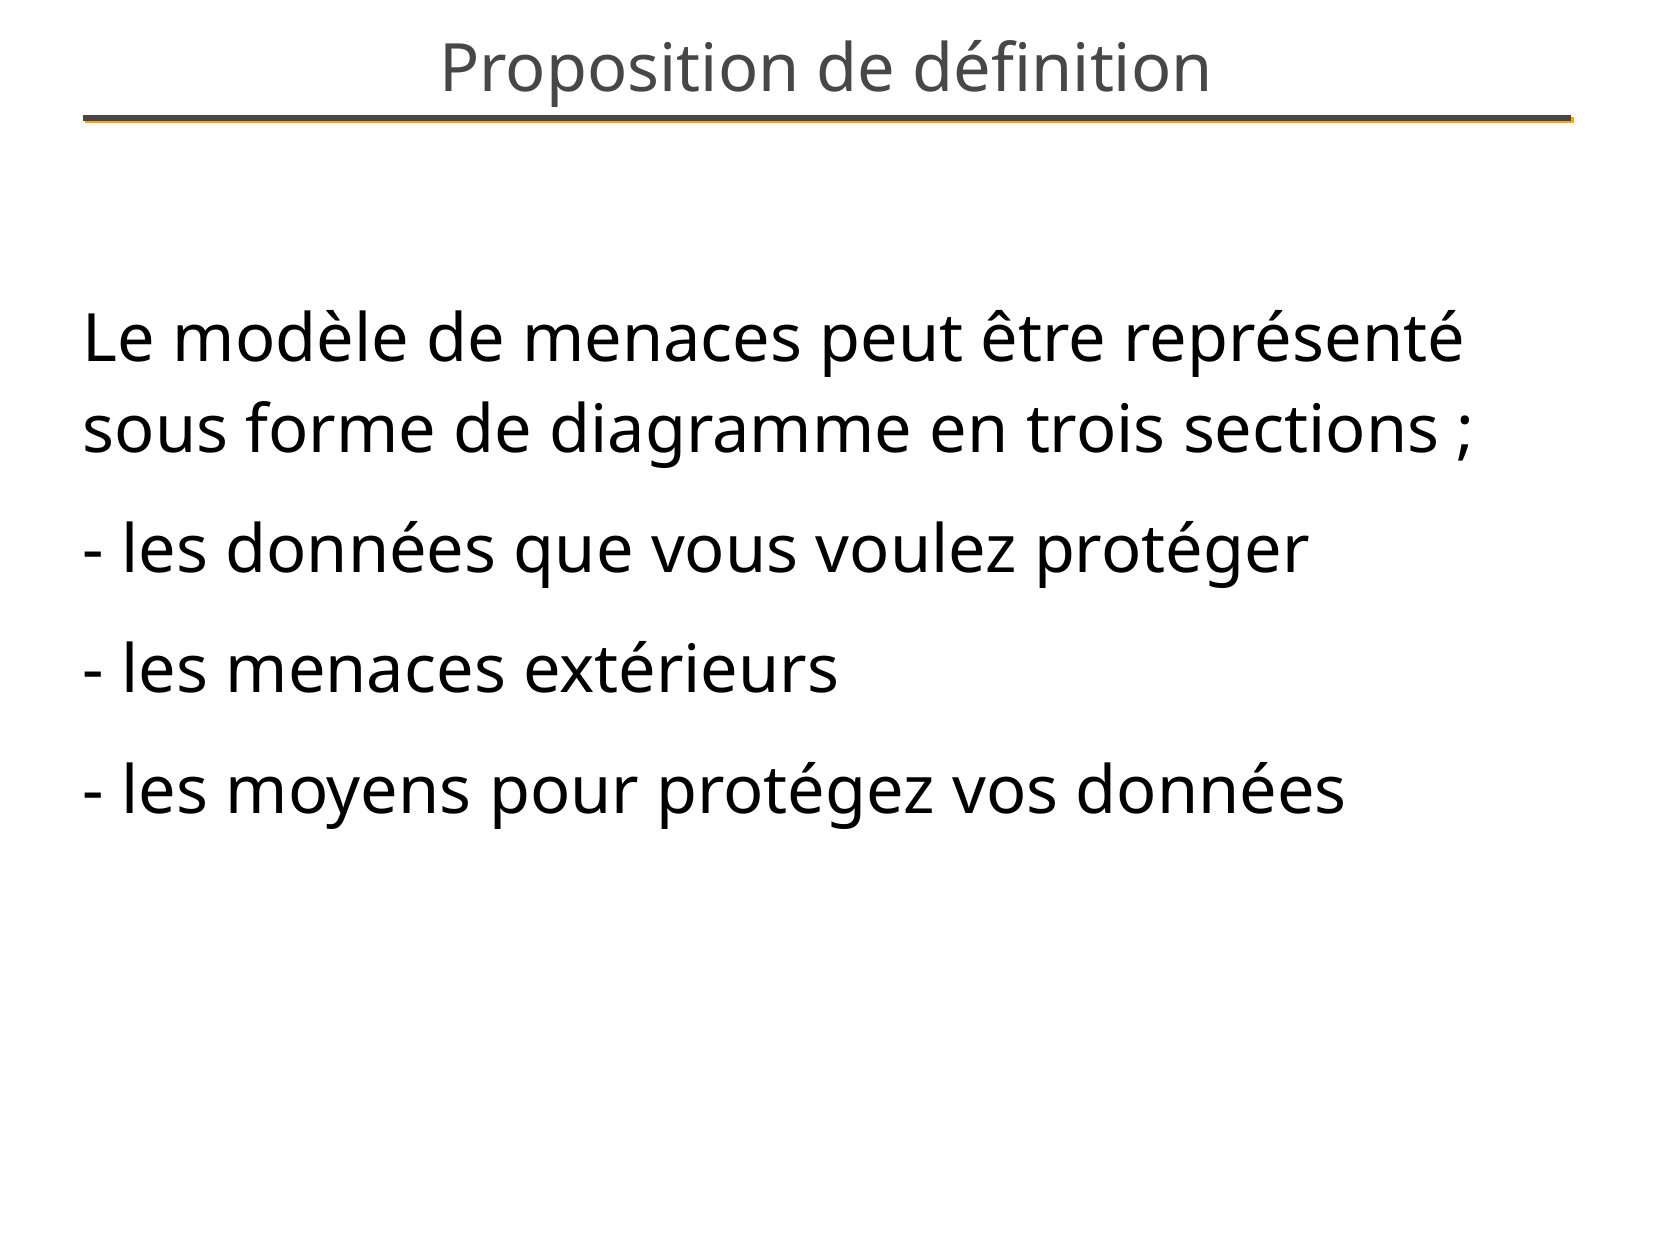

# Proposition de définition
Le modèle de menaces peut être représenté sous forme de diagramme en trois sections ;
- les données que vous voulez protéger
- les menaces extérieurs
- les moyens pour protégez vos données